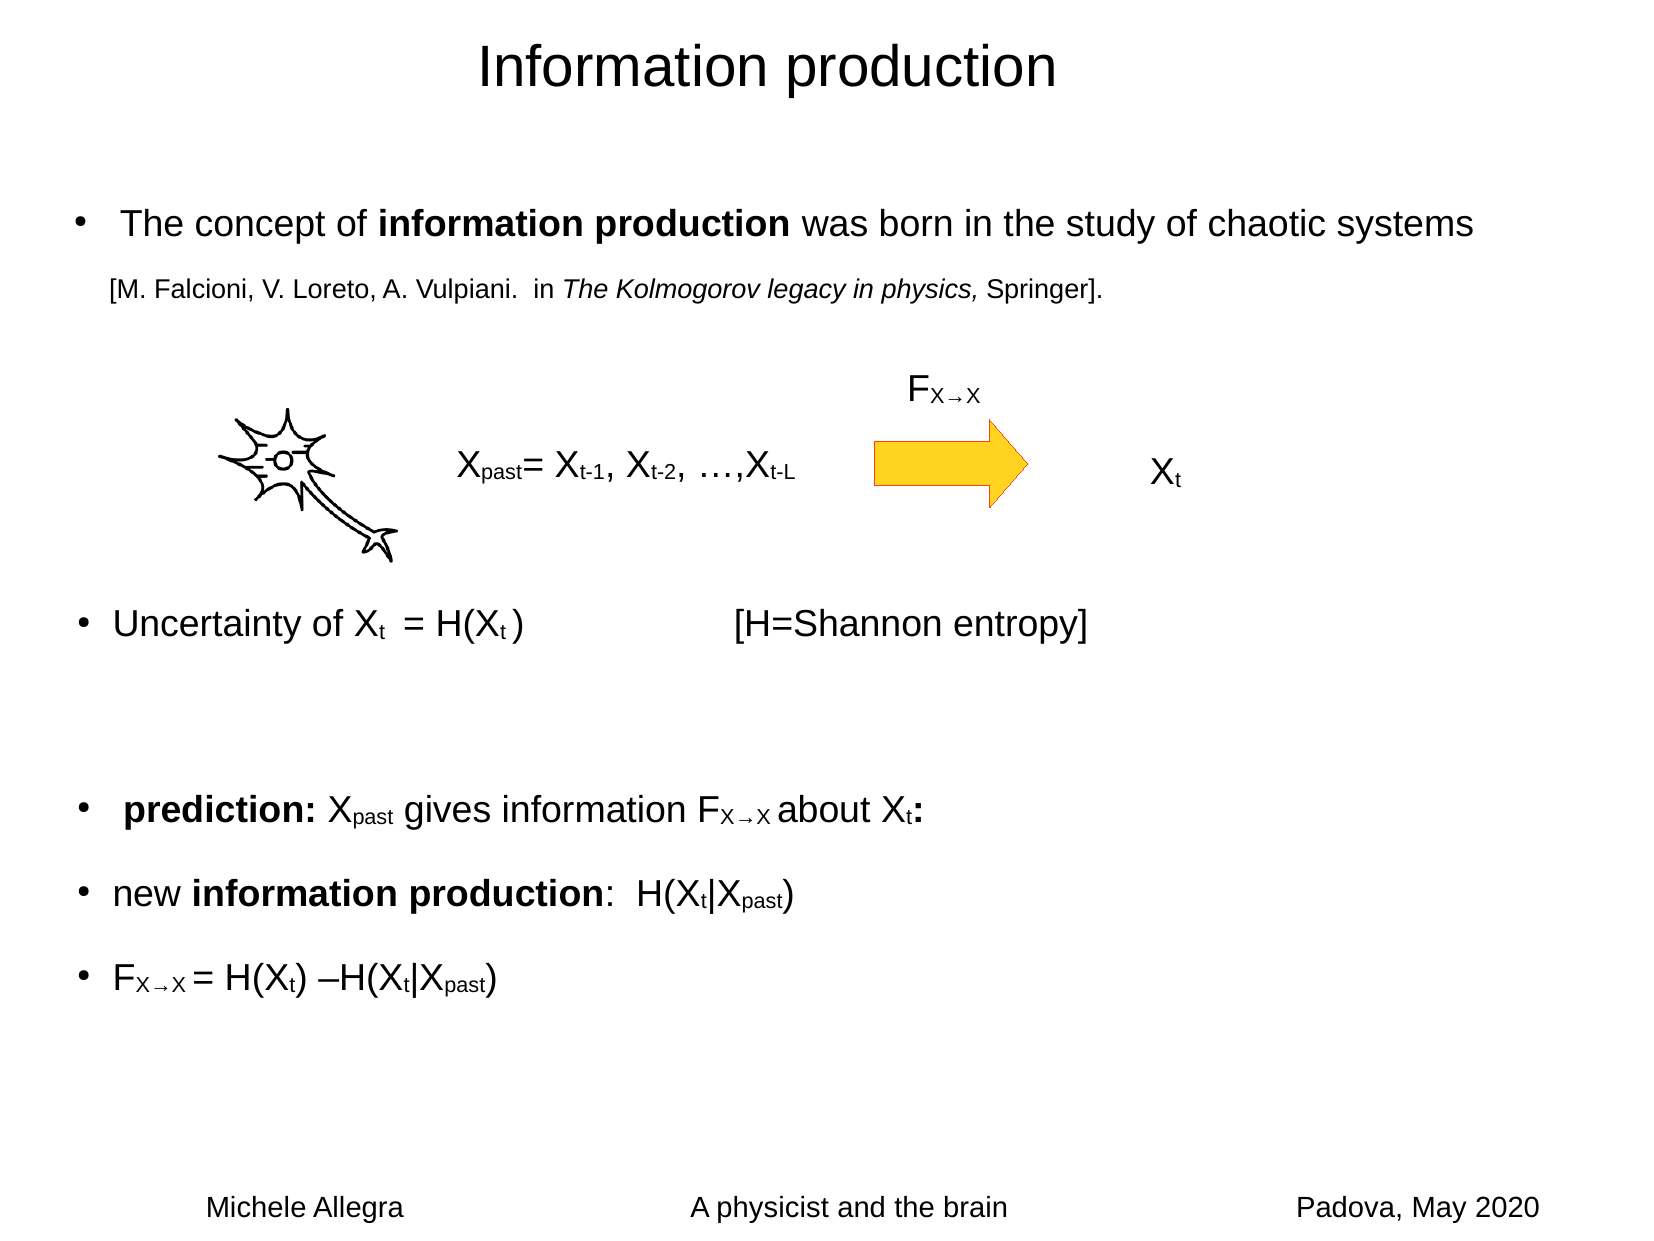

# Information production
 The concept of information production was born in the study of chaotic systems
 [M. Falcioni, V. Loreto, A. Vulpiani. in The Kolmogorov legacy in physics, Springer].
FX→X
Xpast= Xt-1, Xt-2, …,Xt-L
Xt
Uncertainty of Xt  = H(Xt ) [H=Shannon entropy]
 prediction: Xpast gives information FX→X about Xt:
new information production: H(Xt|Xpast)
FX→X = H(Xt) –H(Xt|Xpast)
Michele Allegra A physicist and the brain Padova, May 2020